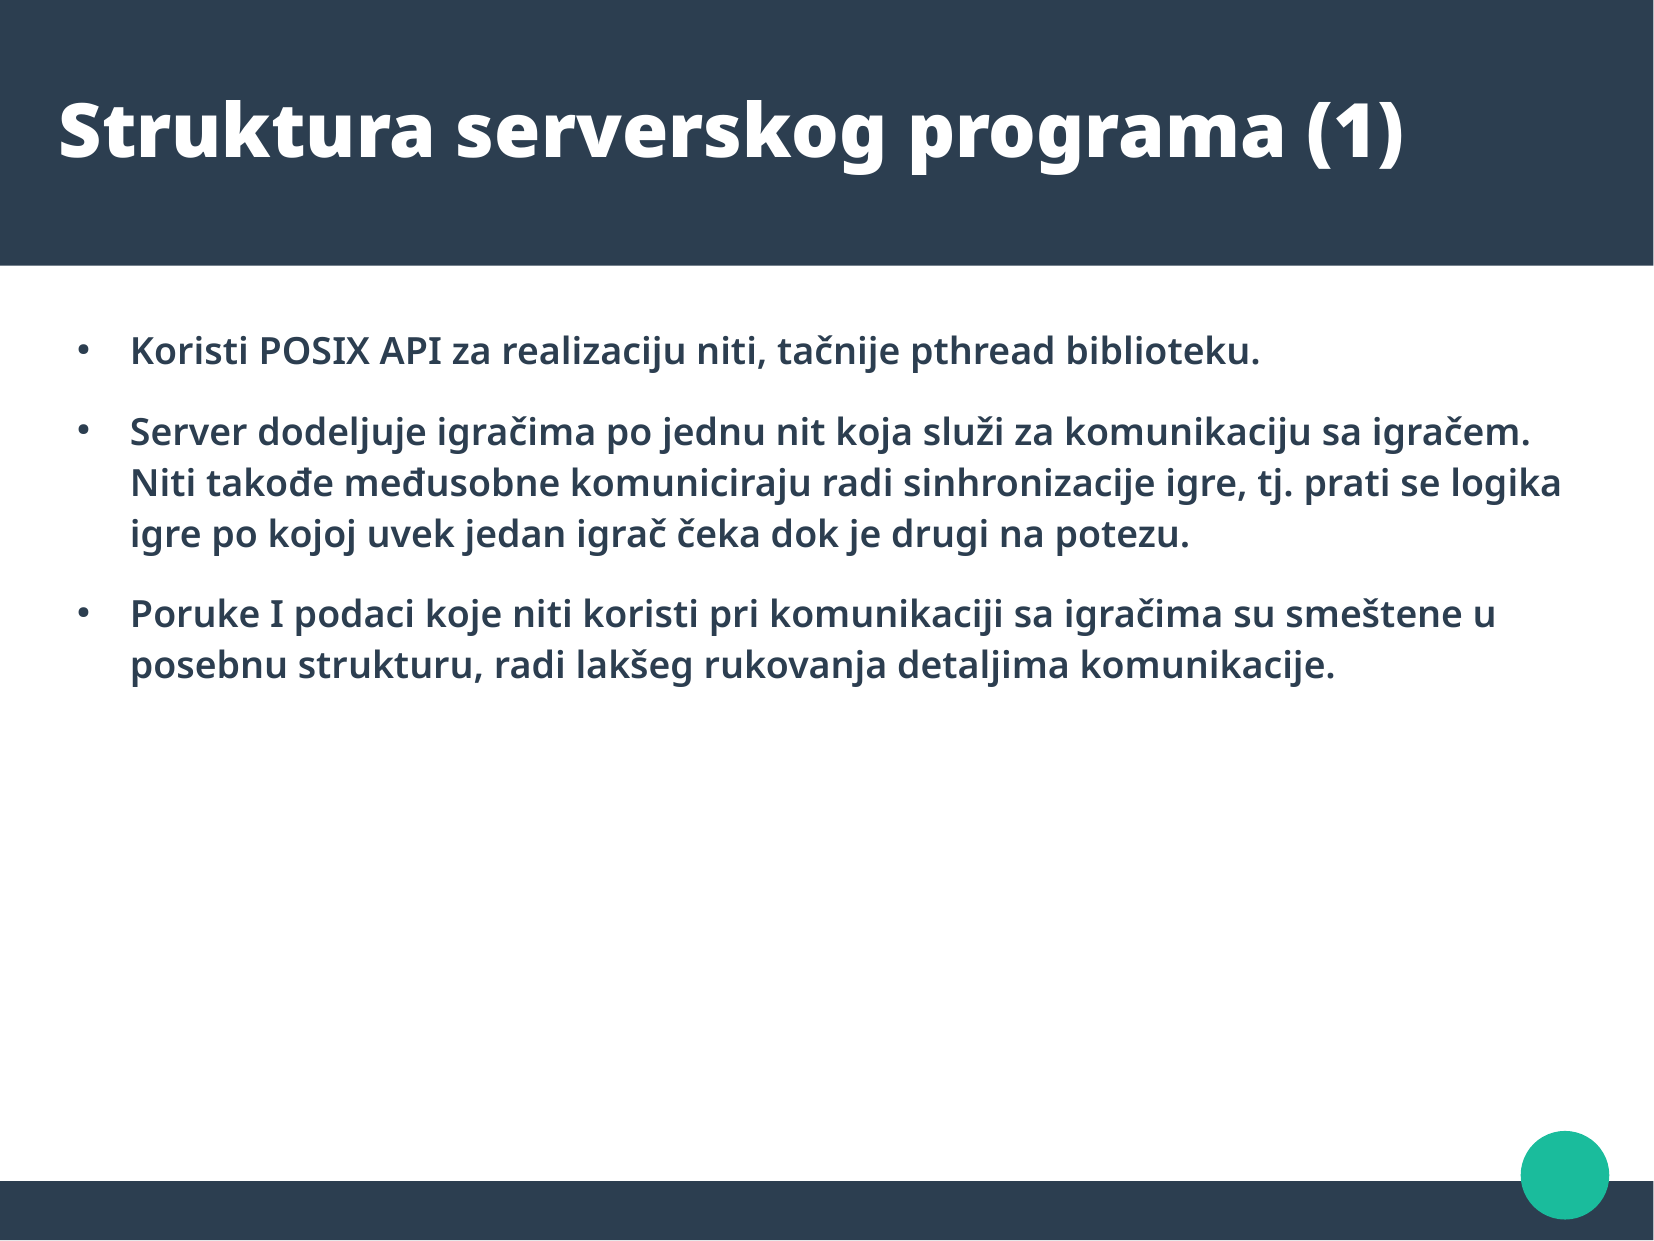

# Struktura serverskog programa (1)
Koristi POSIX API za realizaciju niti, tačnije pthread biblioteku.
Server dodeljuje igračima po jednu nit koja služi za komunikaciju sa igračem. Niti takođe međusobne komuniciraju radi sinhronizacije igre, tj. prati se logika igre po kojoj uvek jedan igrač čeka dok je drugi na potezu.
Poruke I podaci koje niti koristi pri komunikaciji sa igračima su smeštene u posebnu strukturu, radi lakšeg rukovanja detaljima komunikacije.